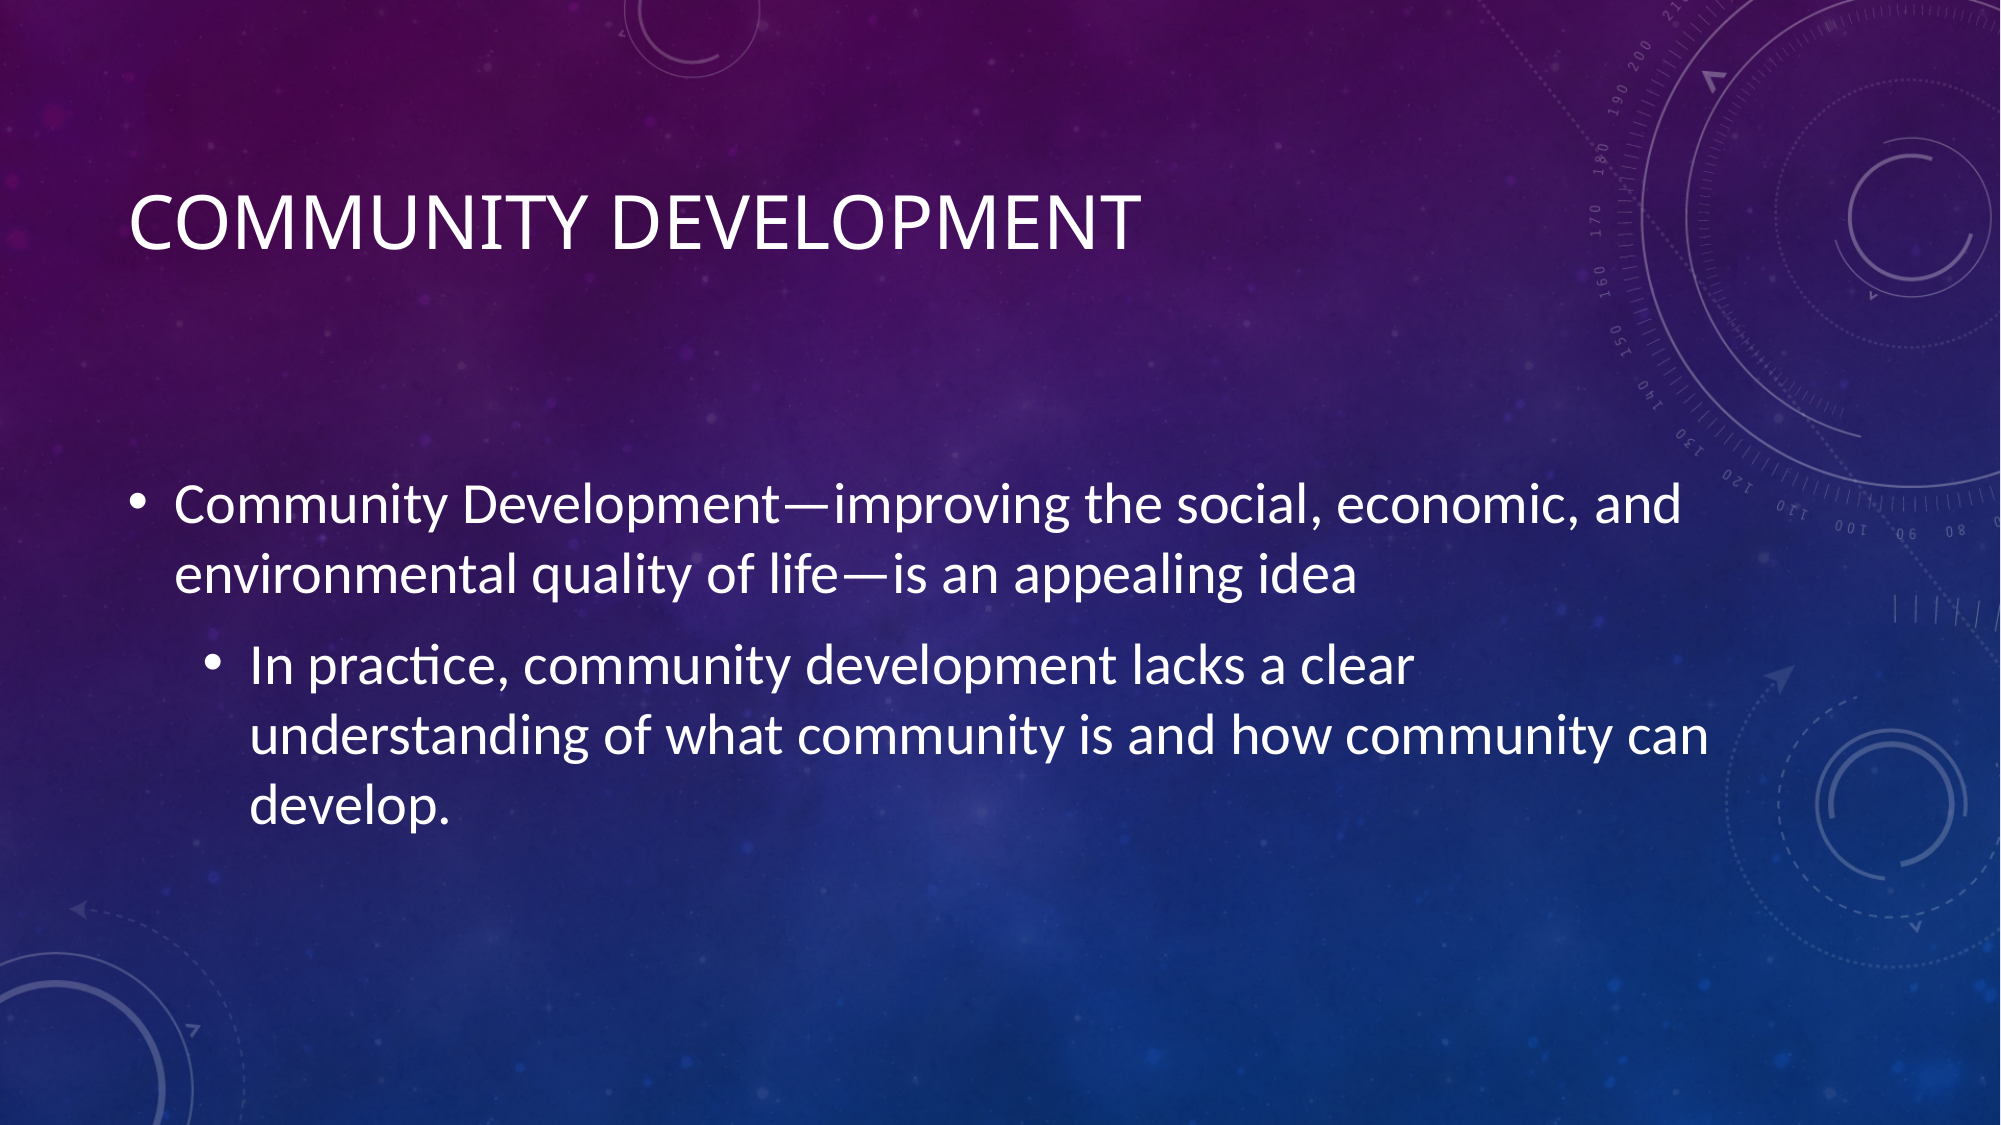

# Community Development
Community Development—improving the social, economic, and environmental quality of life—is an appealing idea
In practice, community development lacks a clear understanding of what community is and how community can develop.